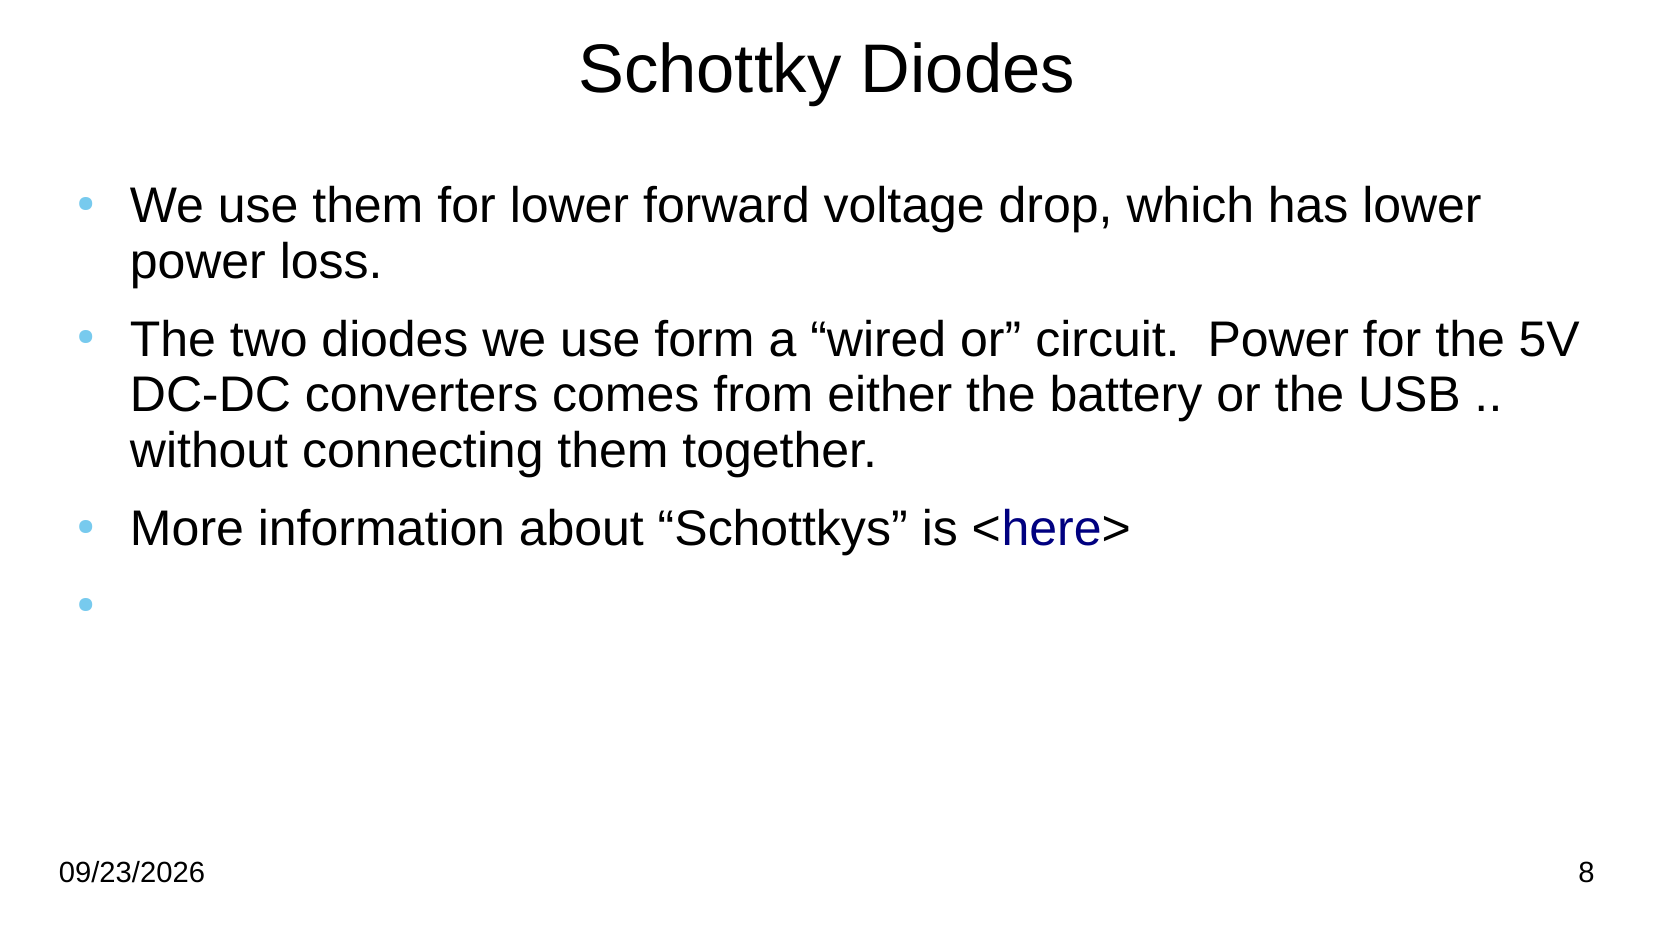

# Schottky Diodes
We use them for lower forward voltage drop, which has lower power loss.
The two diodes we use form a “wired or” circuit. Power for the 5V DC-DC converters comes from either the battery or the USB .. without connecting them together.
More information about “Schottkys” is <here>
8